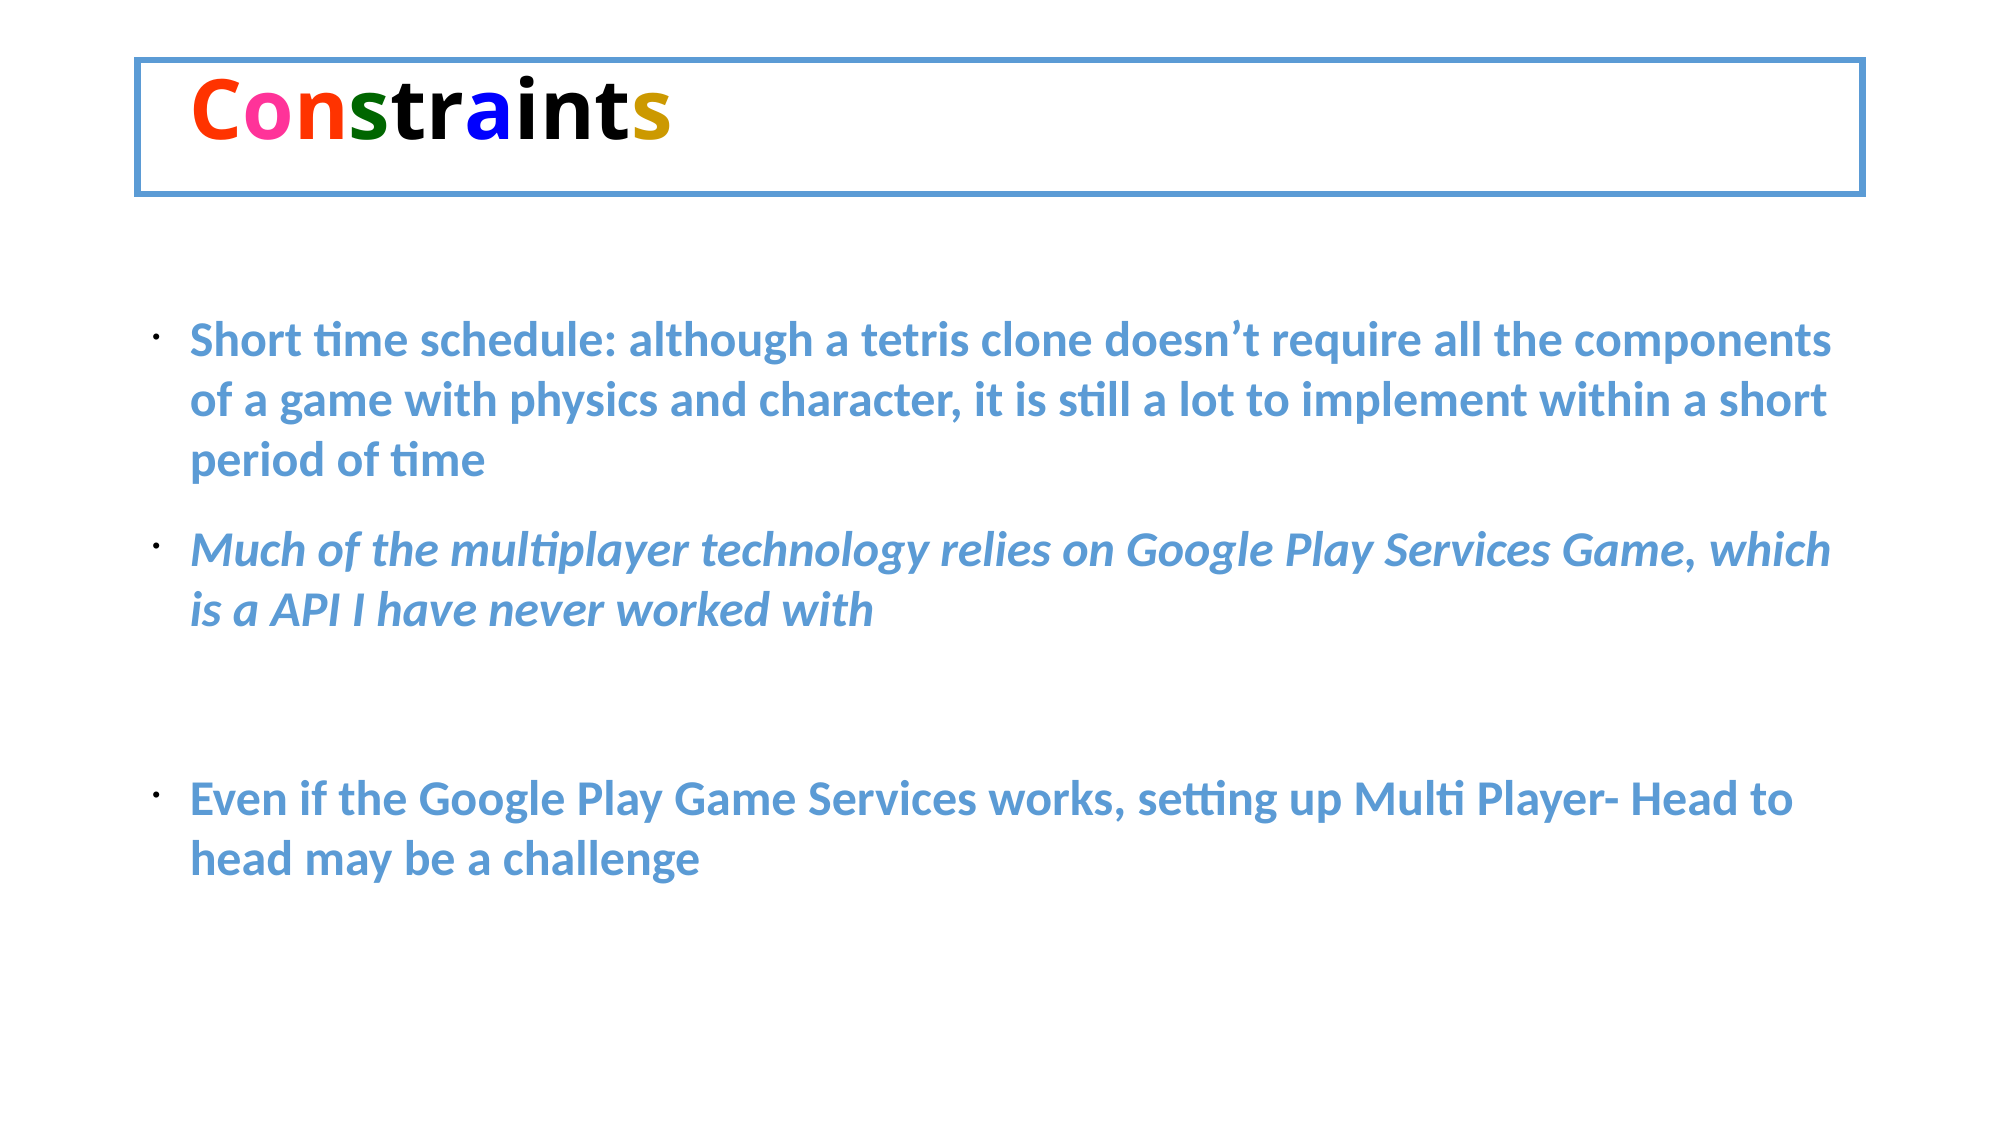

Constraints
# Short time schedule: although a tetris clone doesn’t require all the components of a game with physics and character, it is still a lot to implement within a short period of time
Much of the multiplayer technology relies on Google Play Services Game, which is a API I have never worked with
Even if the Google Play Game Services works, setting up Multi Player- Head to head may be a challenge